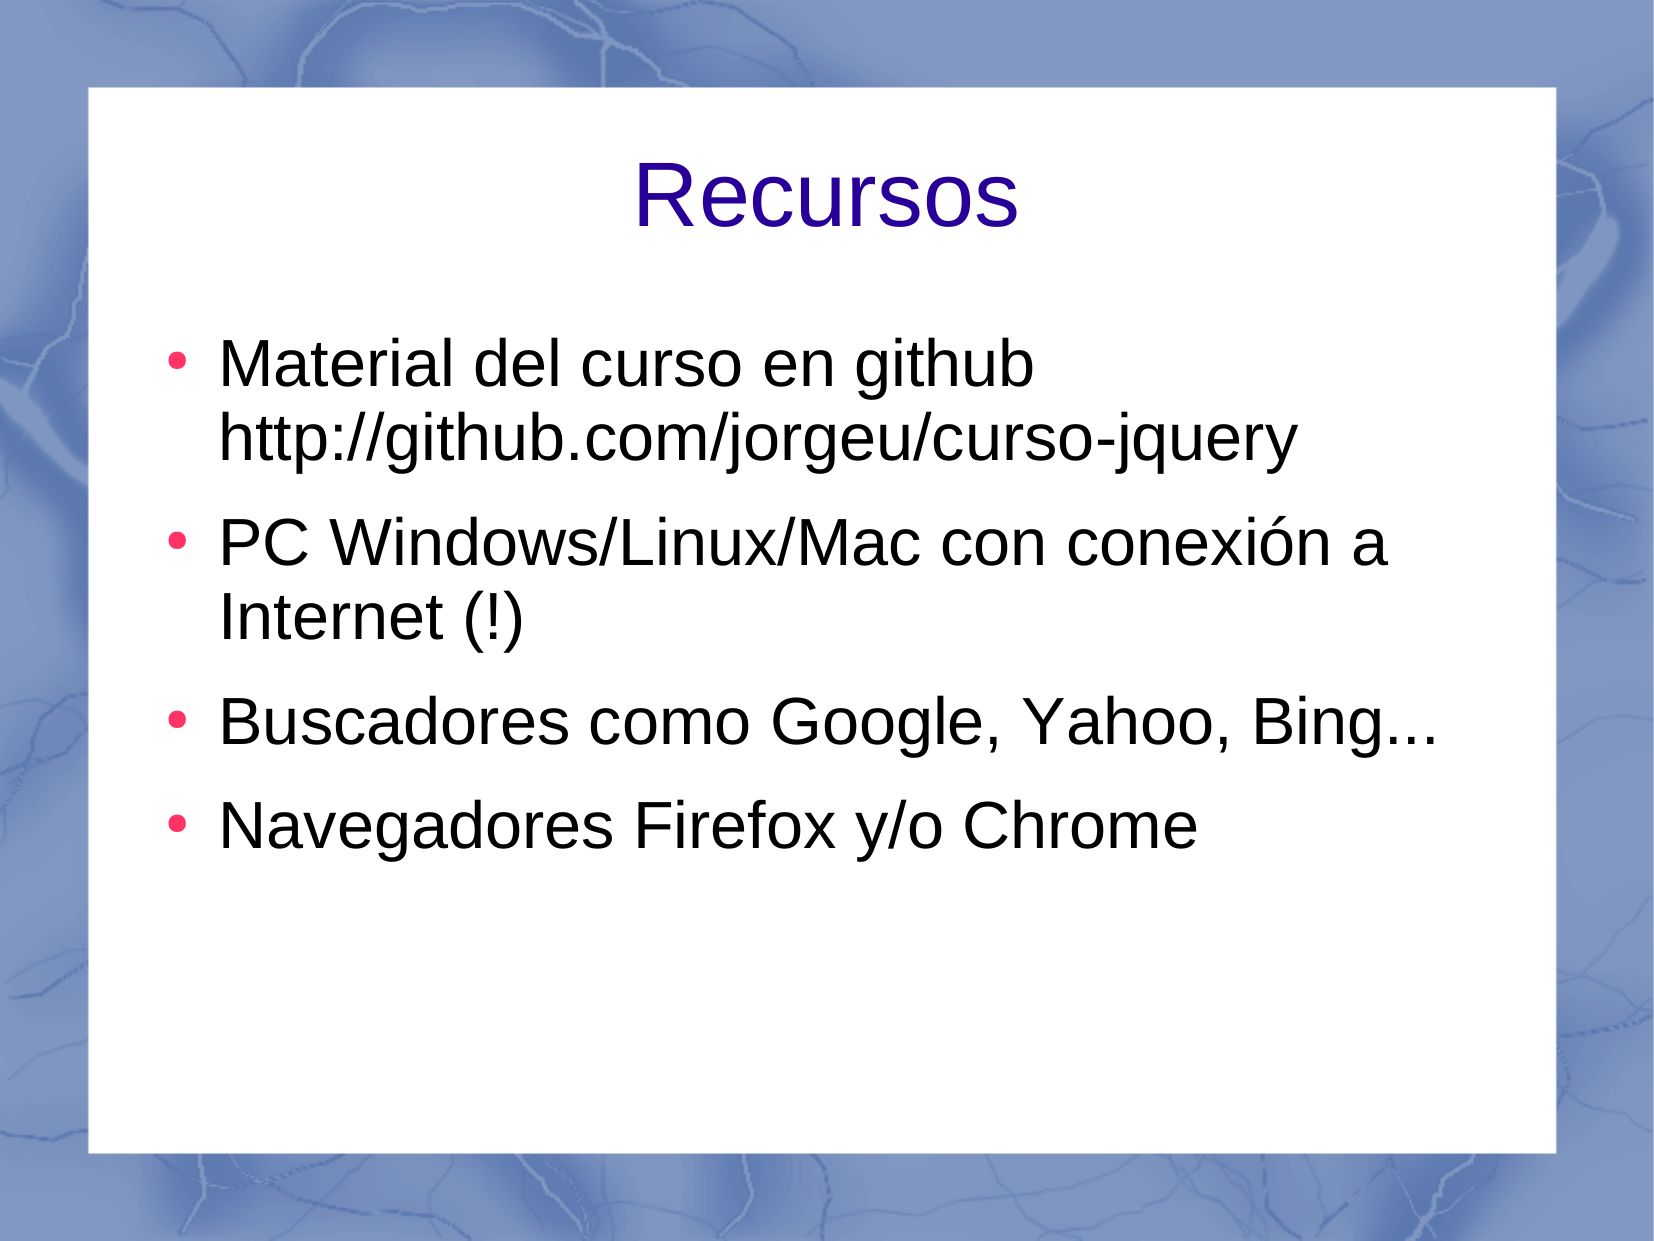

# Recursos
Material del curso en github http://github.com/jorgeu/curso-jquery
PC Windows/Linux/Mac con conexión a Internet (!)
Buscadores como Google, Yahoo, Bing...
Navegadores Firefox y/o Chrome